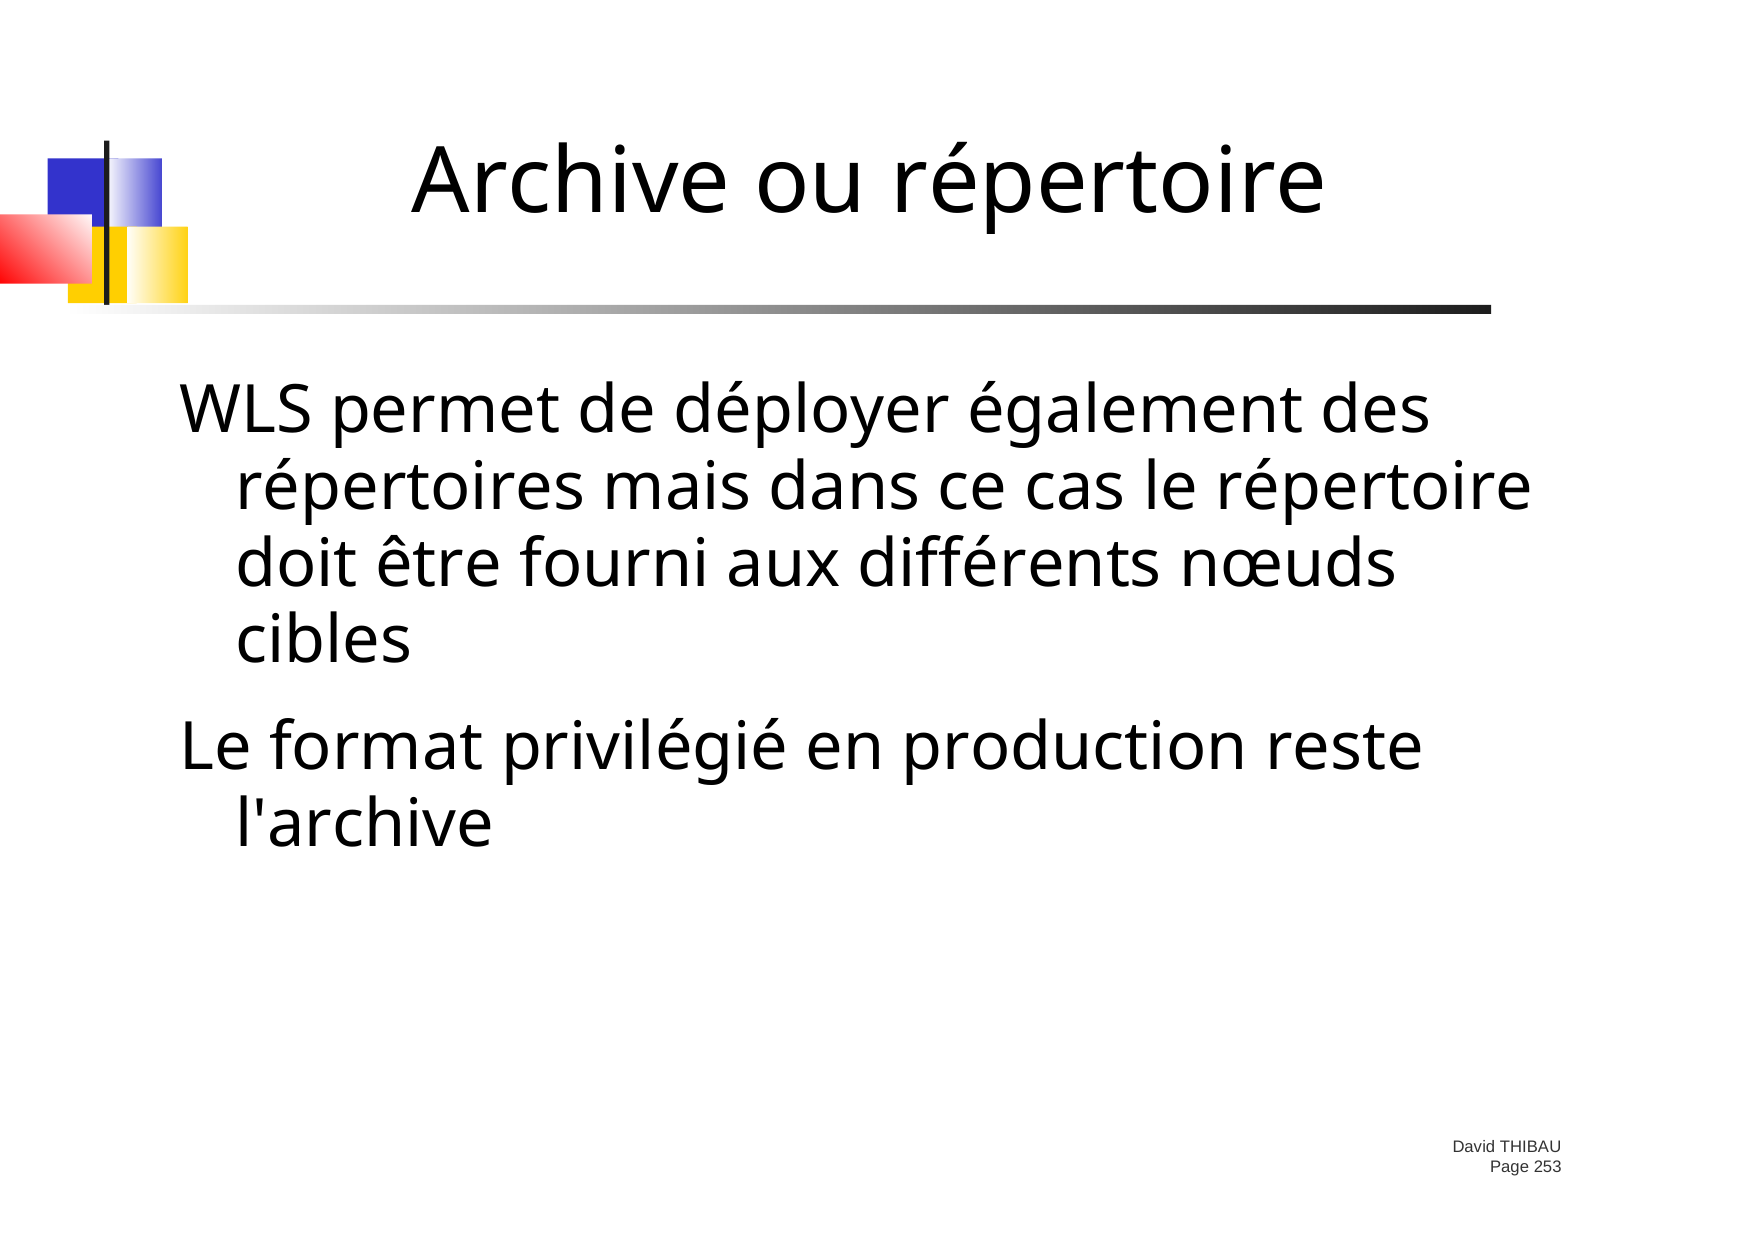

# Archive ou répertoire
WLS permet de déployer également des répertoires mais dans ce cas le répertoire doit être fourni aux différents nœuds cibles
Le format privilégié en production reste l'archive